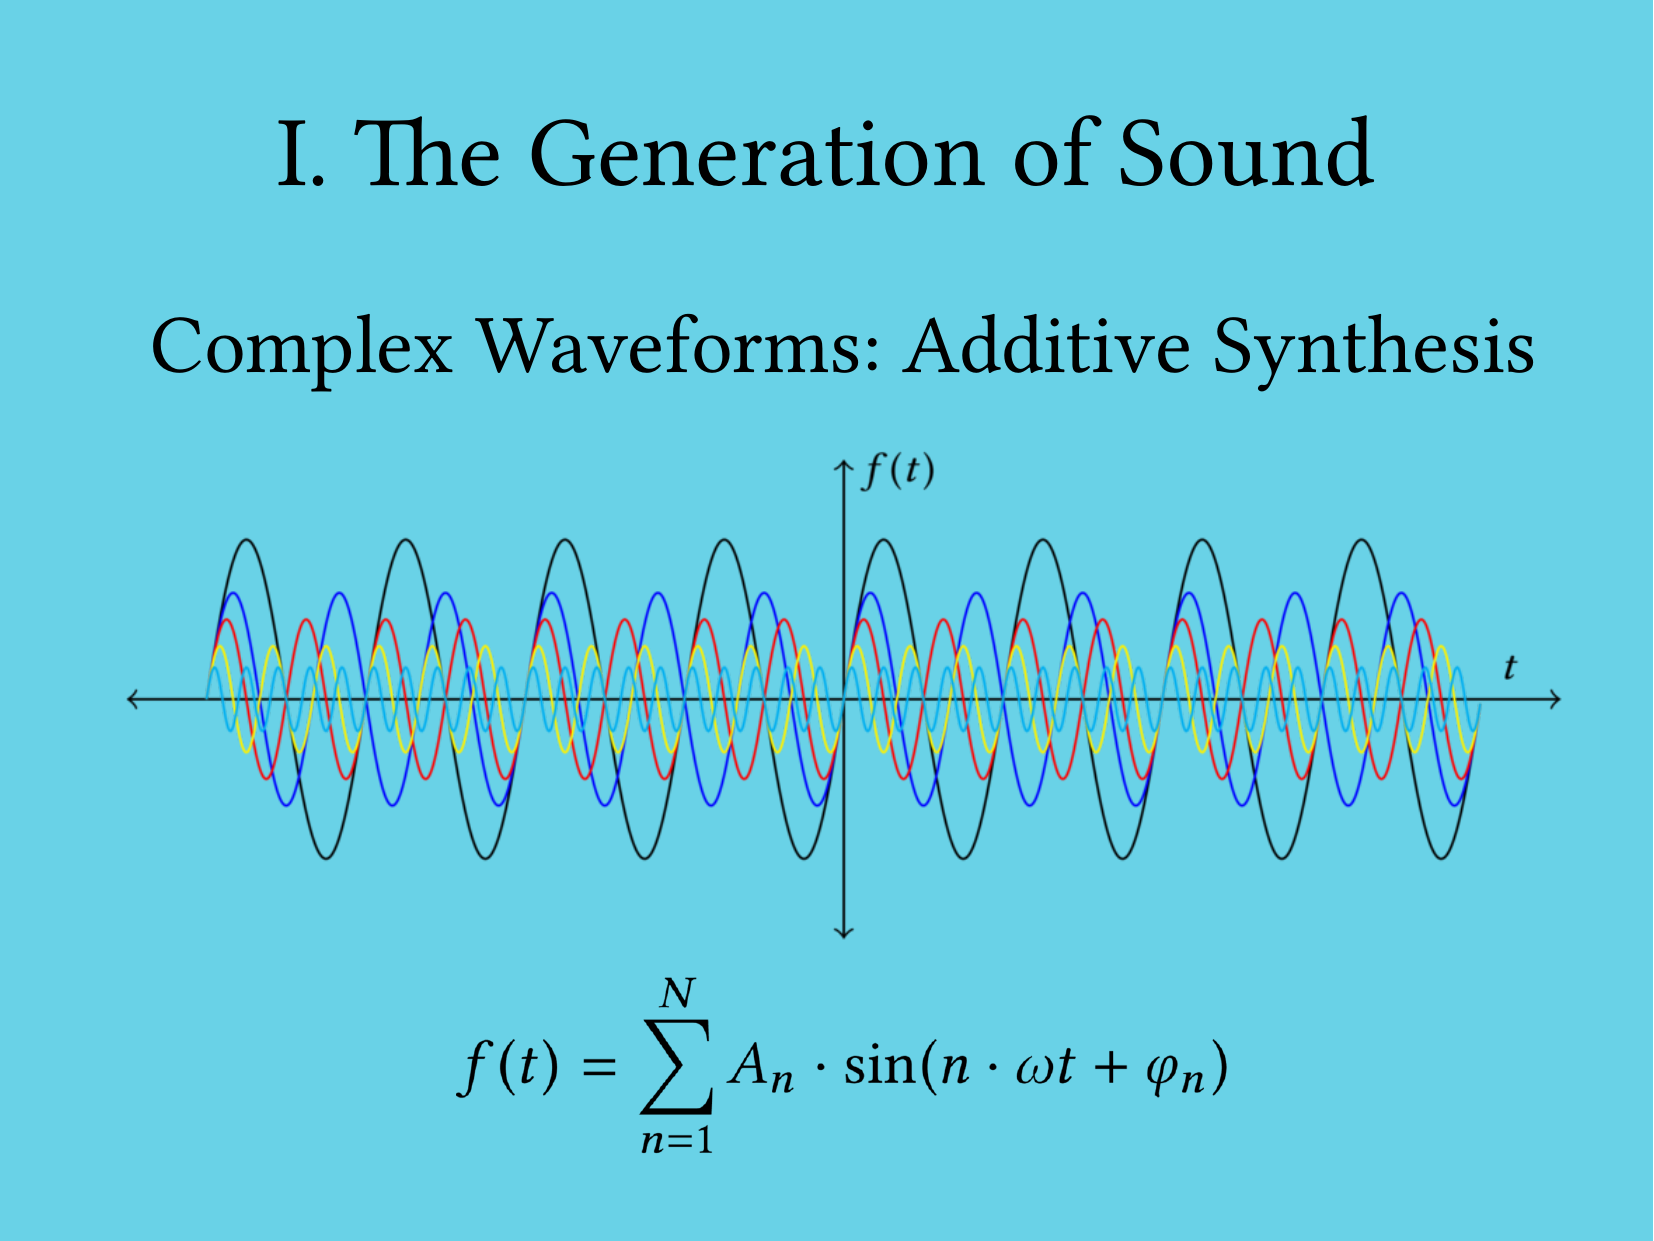

I. The Generation of Sound
# Complex Waveforms: Additive Synthesis